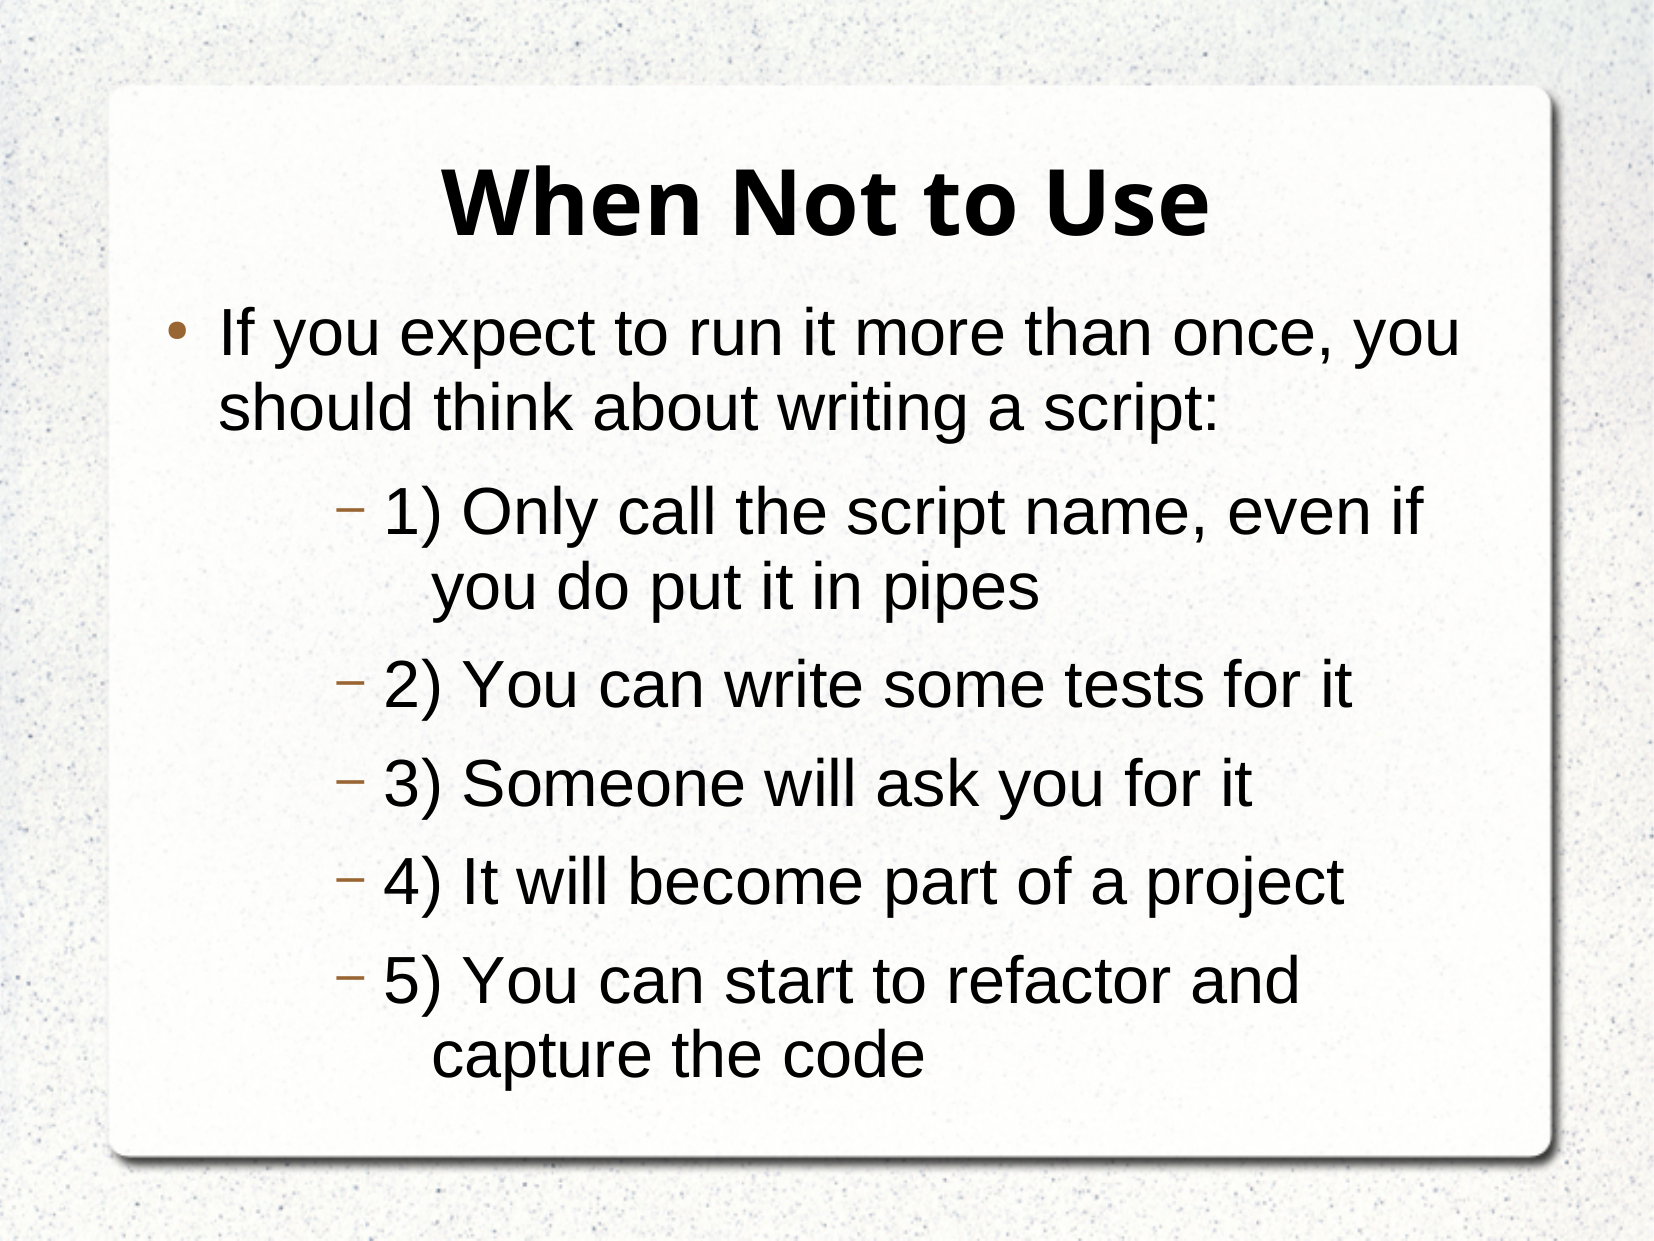

# When Not to Use
If you expect to run it more than once, you should think about writing a script:
1) Only call the script name, even if you do put it in pipes
2) You can write some tests for it
3) Someone will ask you for it
4) It will become part of a project
5) You can start to refactor and capture the code